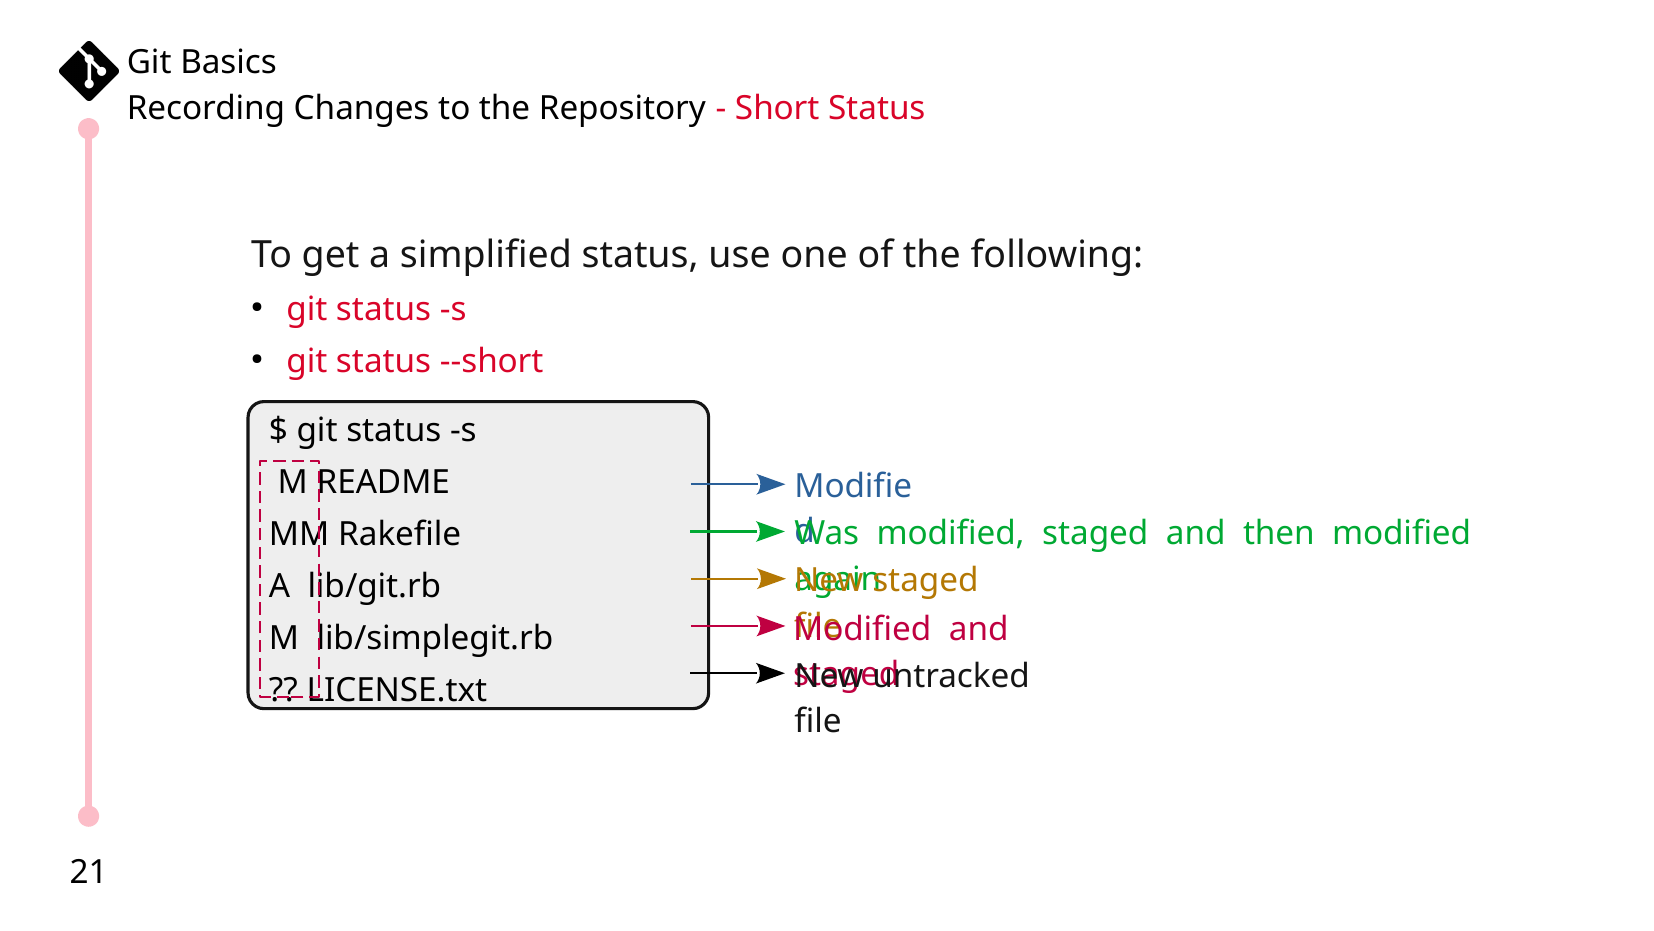

Git Basics
Recording Changes to the Repository - Short Status
To get a simplified status, use one of the following:
git status -s
git status --short
$ git status -s
 M README
MM Rakefile
A lib/git.rb
M lib/simplegit.rb
?? LICENSE.txt
Modified
Was modified, staged and then modified again
New staged file
Modified and staged
New untracked file
21